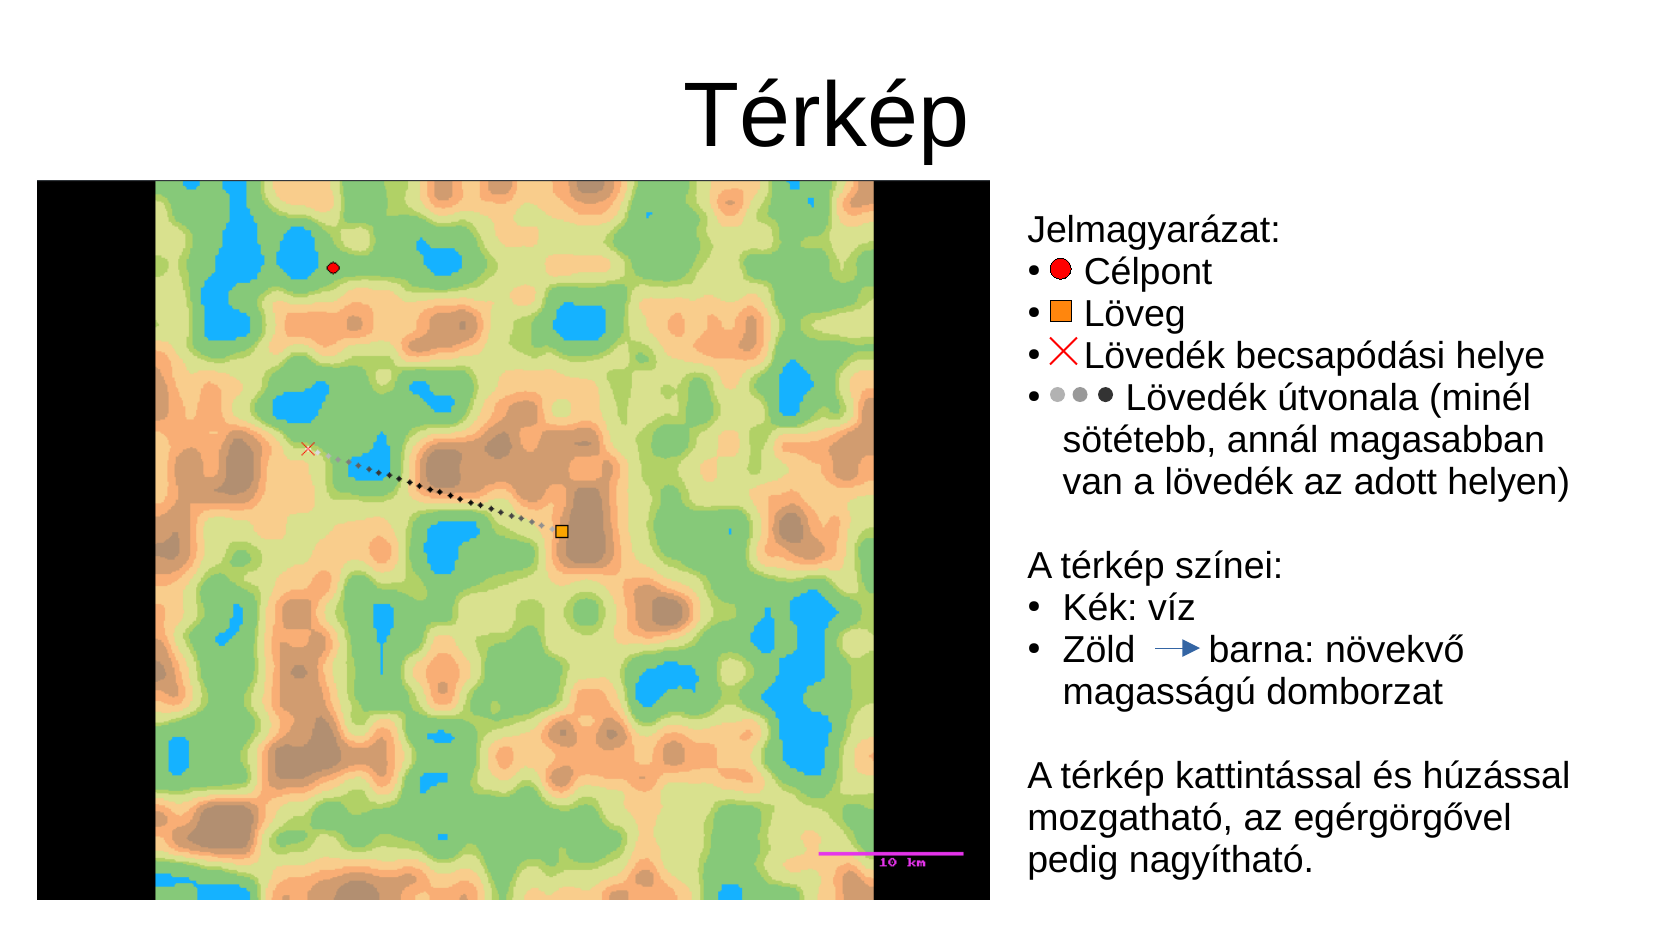

# Térkép
Jelmagyarázat:
 Célpont
 Löveg
 Lövedék becsapódási helye
 Lövedék útvonala (minél sötétebb, annál magasabban van a lövedék az adott helyen)
A térkép színei:
Kék: víz
Zöld barna: növekvő magasságú domborzat
A térkép kattintással és húzással mozgatható, az egérgörgővel pedig nagyítható.